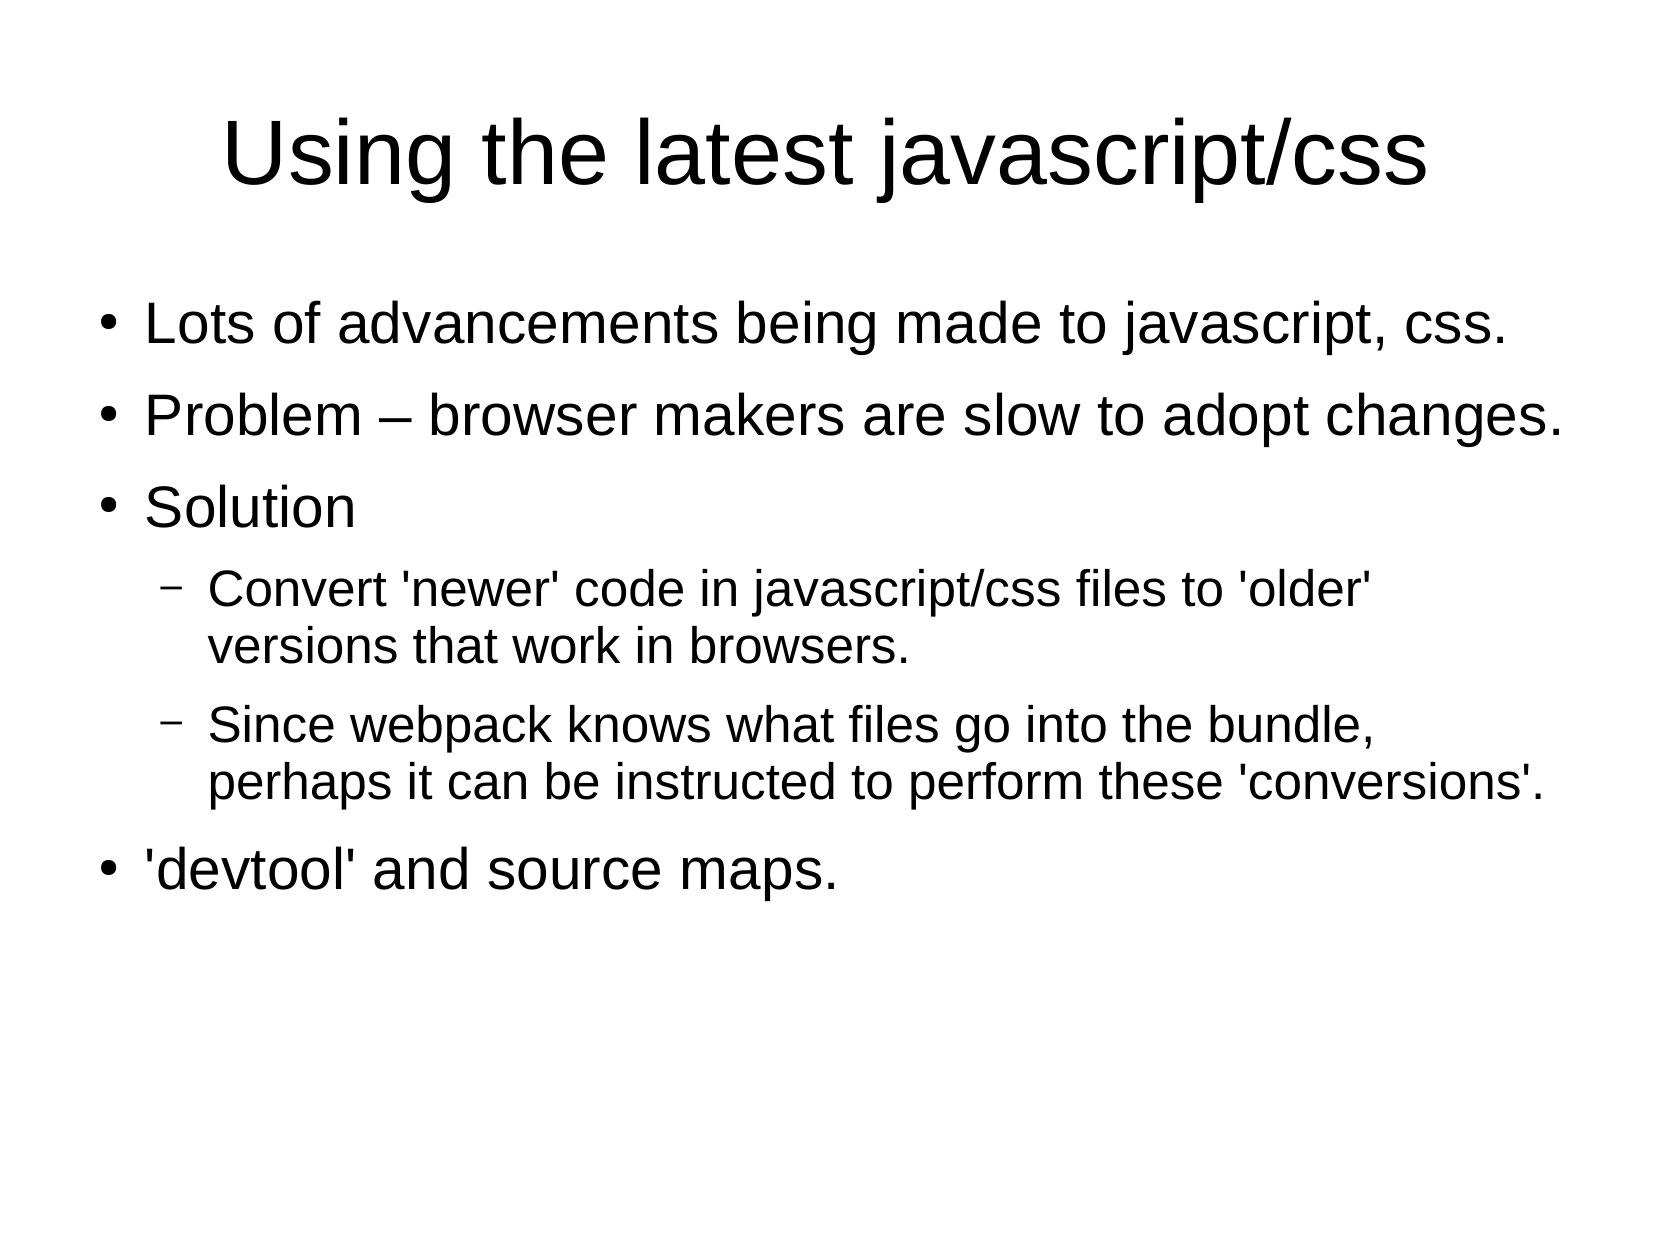

# Using the latest javascript/css
Lots of advancements being made to javascript, css.
Problem – browser makers are slow to adopt changes.
Solution
Convert 'newer' code in javascript/css files to 'older' versions that work in browsers.
Since webpack knows what files go into the bundle, perhaps it can be instructed to perform these 'conversions'.
'devtool' and source maps.